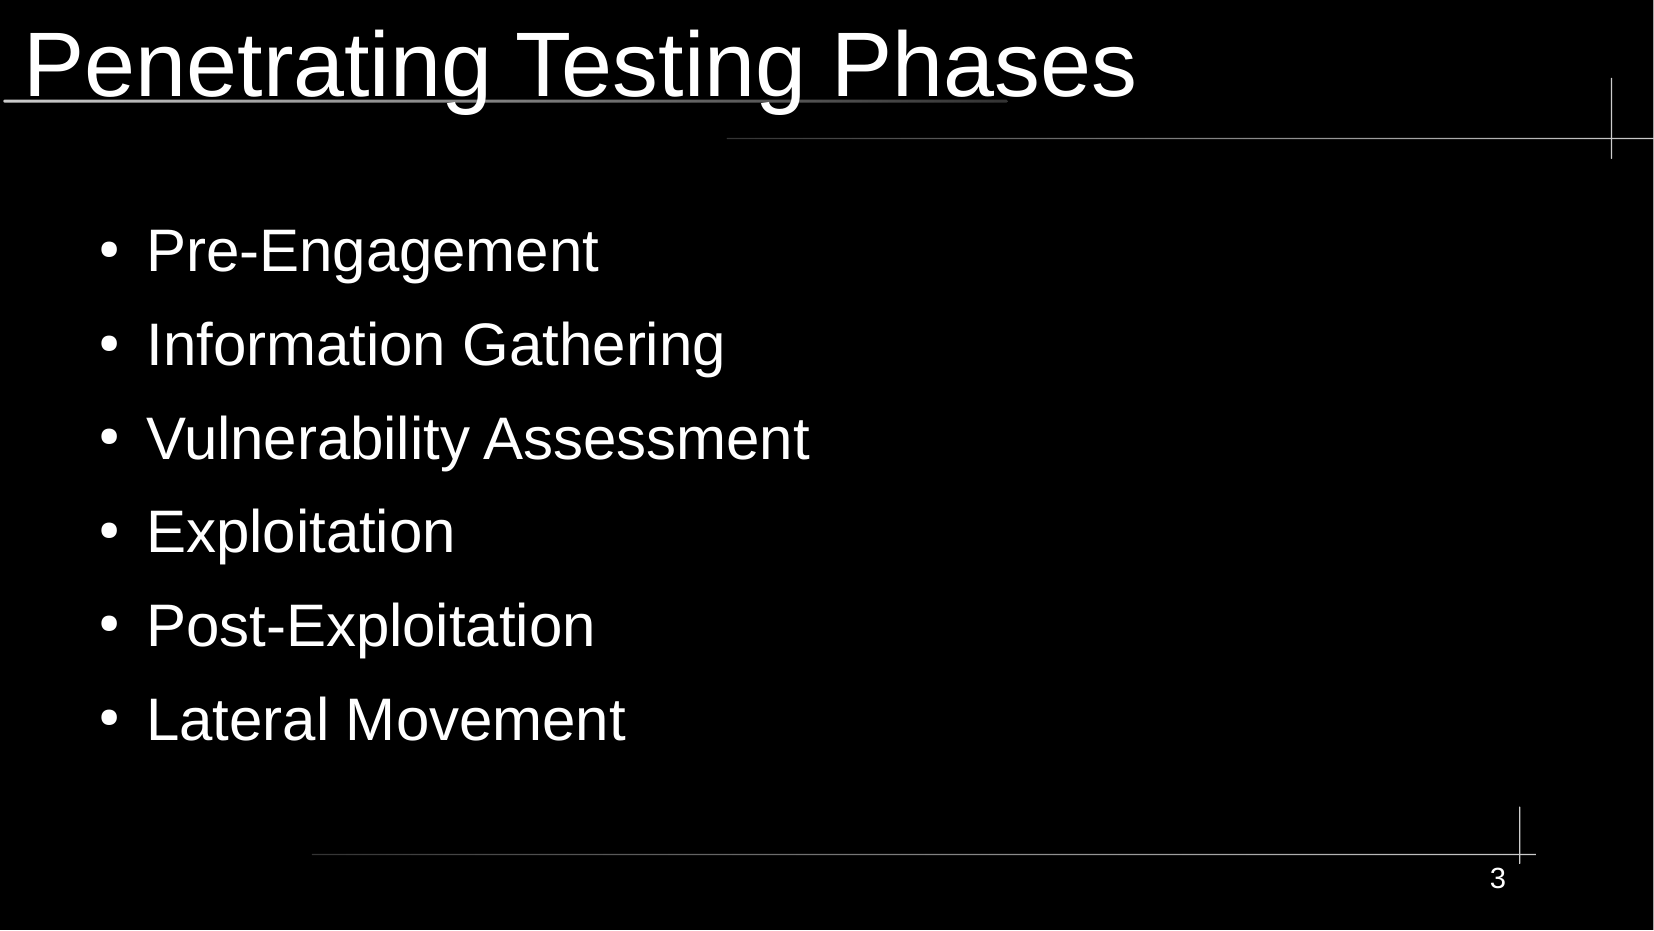

# Penetrating Testing Phases
Pre-Engagement
Information Gathering
Vulnerability Assessment
Exploitation
Post-Exploitation
Lateral Movement
3